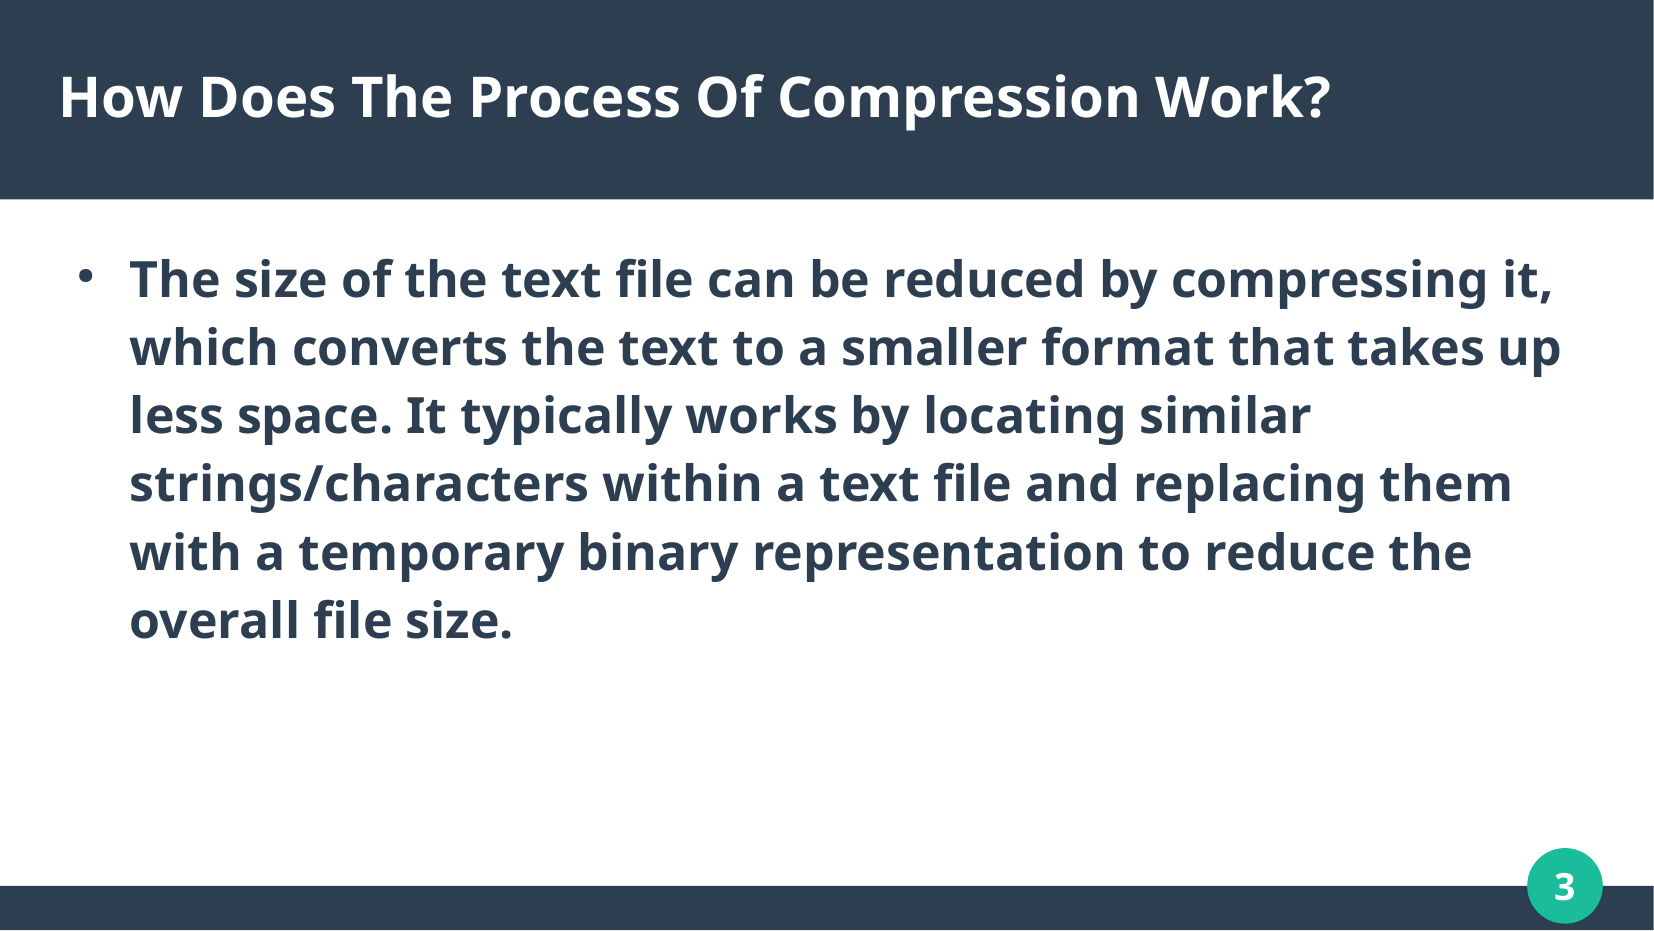

# How Does The Process Of Compression Work?
The size of the text file can be reduced by compressing it, which converts the text to a smaller format that takes up less space. It typically works by locating similar strings/characters within a text file and replacing them with a temporary binary representation to reduce the overall file size.